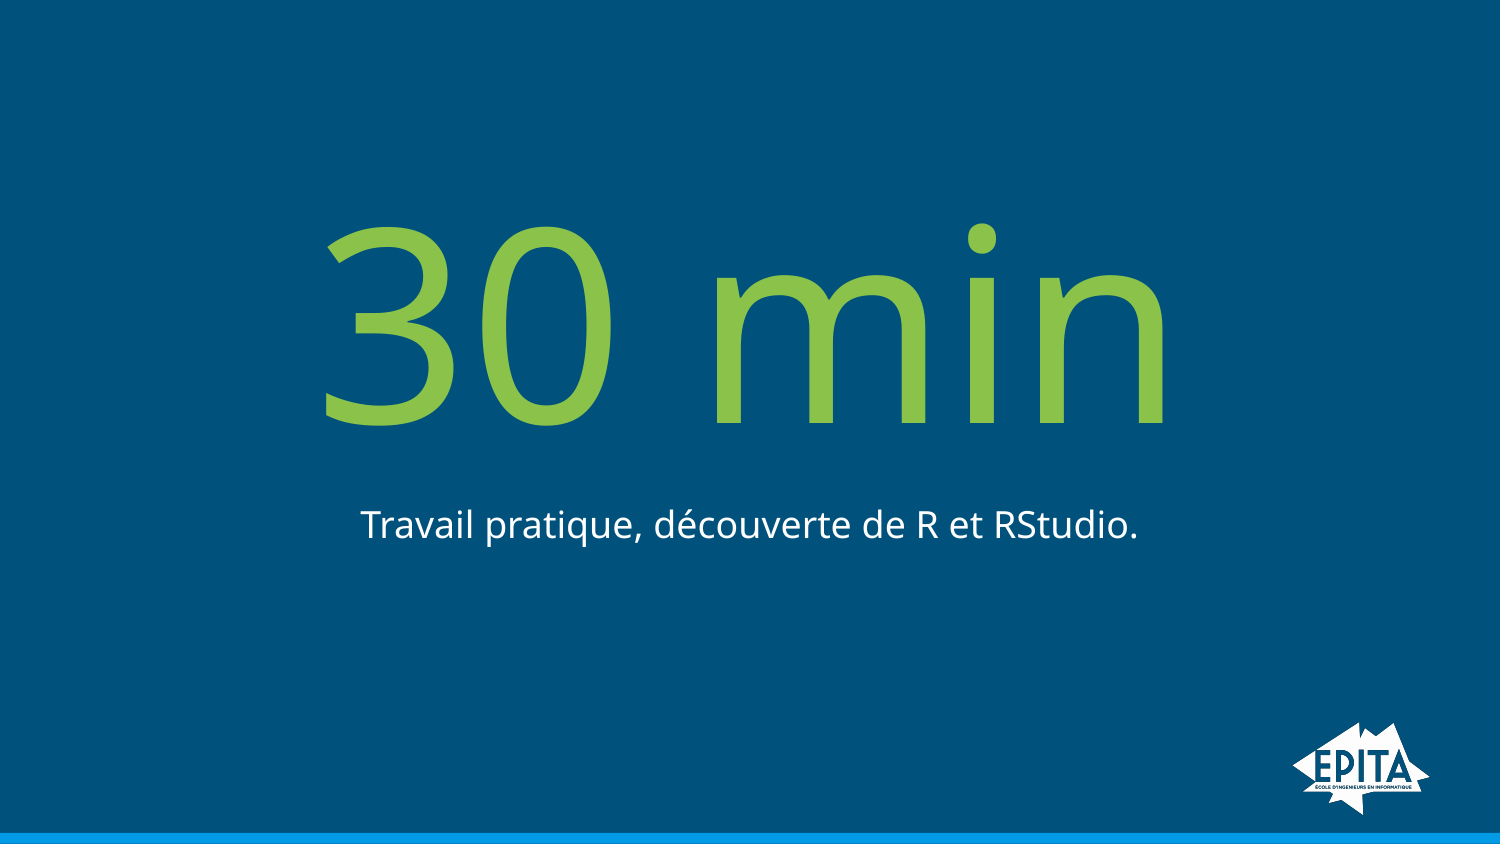

# 30 min
Travail pratique, découverte de R et RStudio.